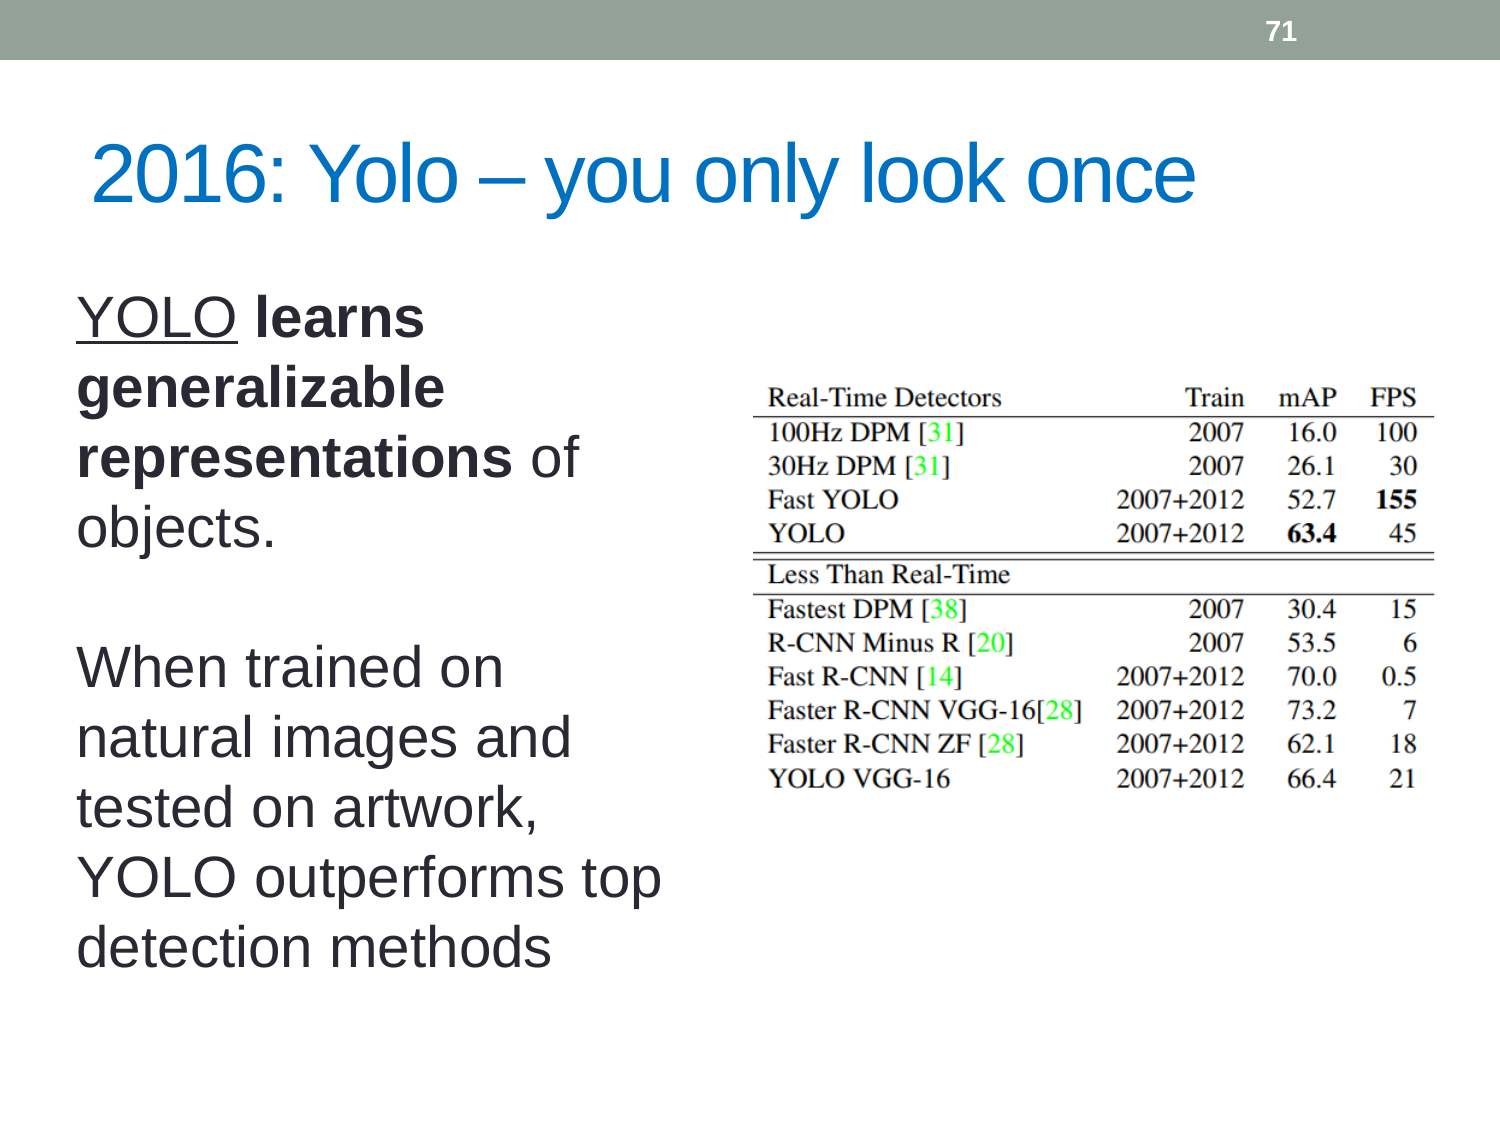

# 2016: Yolo – you only look once
YOLO learns generalizable representations of objects.
When trained on natural images and tested on artwork, YOLO outperforms top detection methods